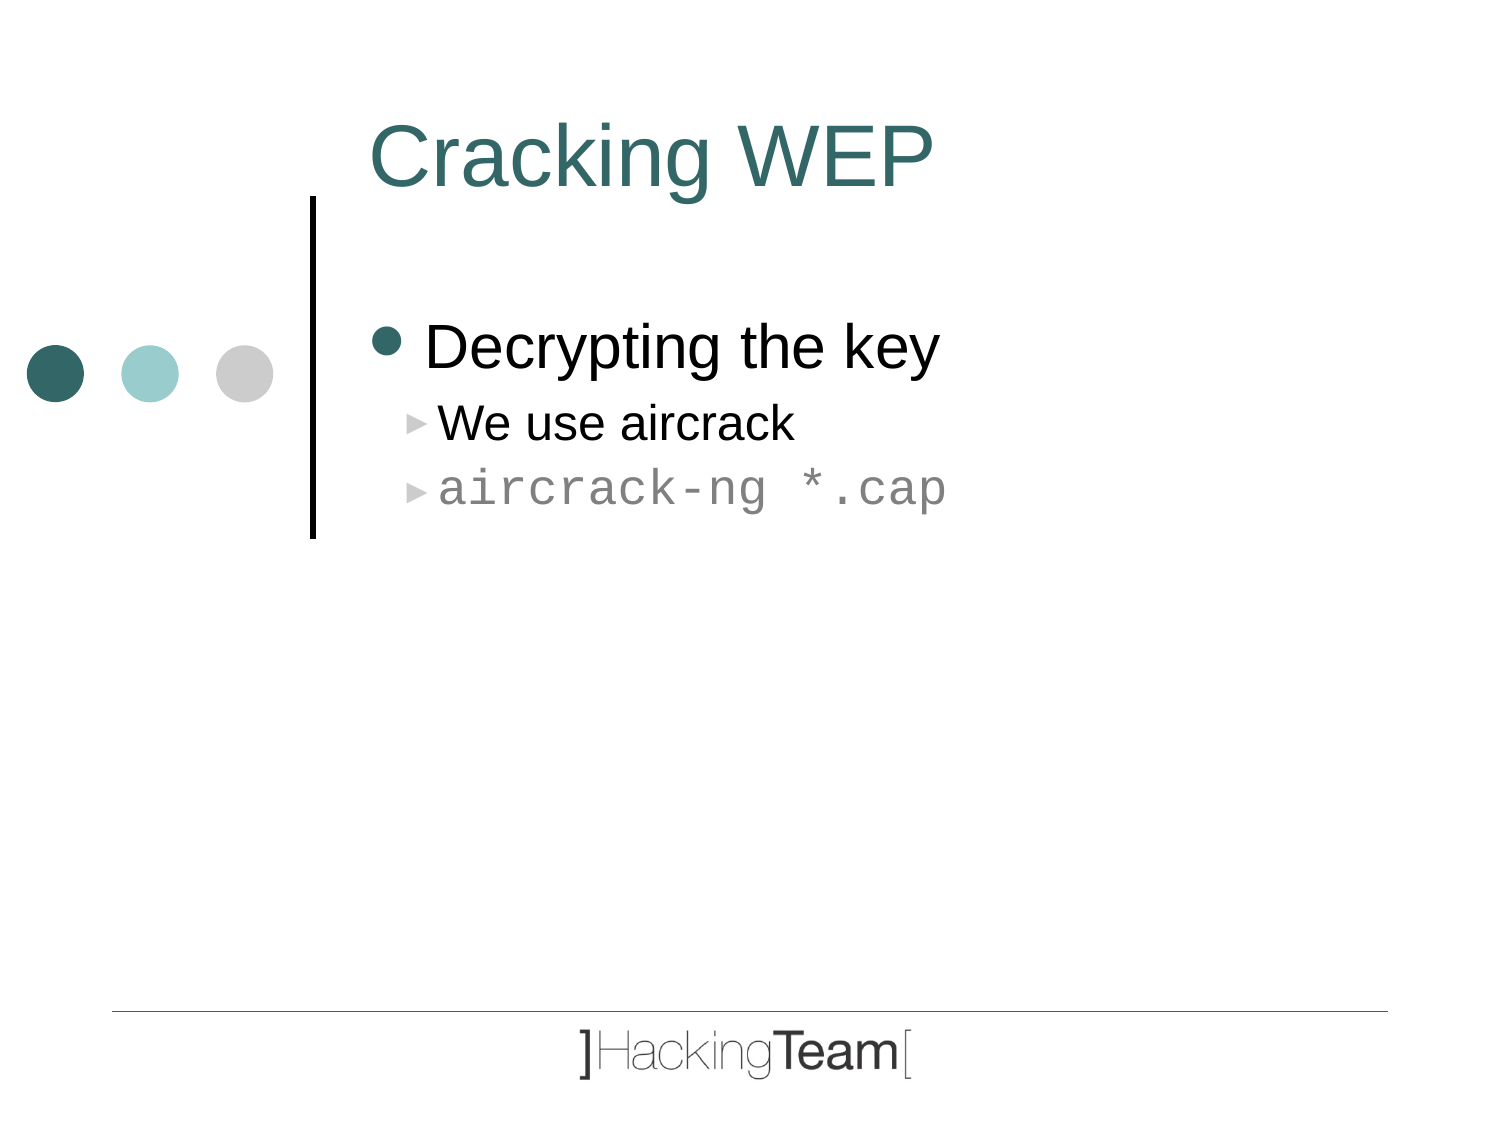

# Cracking WEP
Decrypting the key
We use aircrack
aircrack-ng *.cap